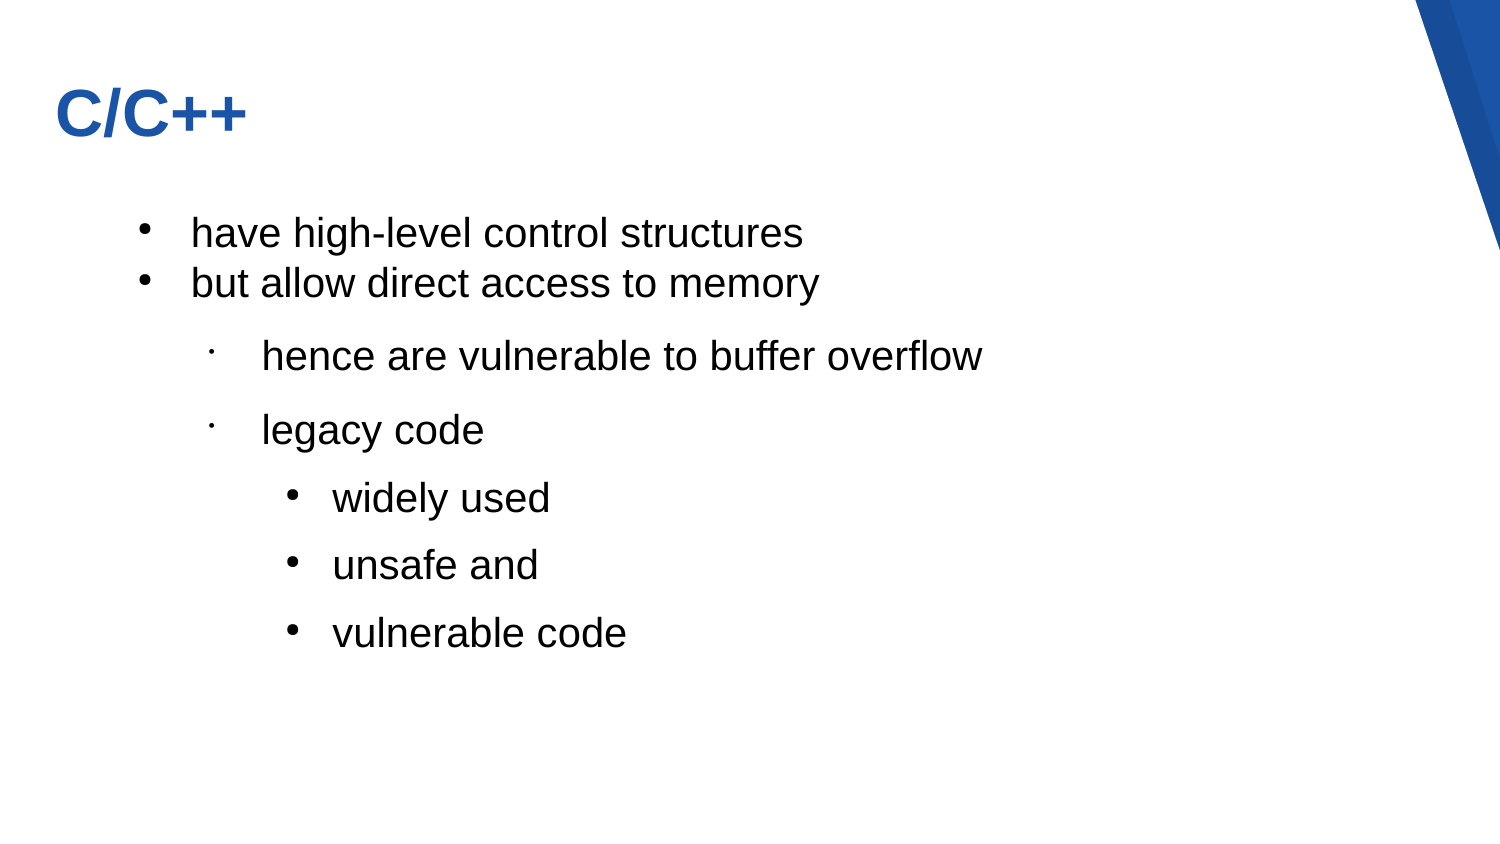

C/C++
# have high-level control structures
but allow direct access to memory
hence are vulnerable to buffer overflow
legacy code
widely used
unsafe and
vulnerable code